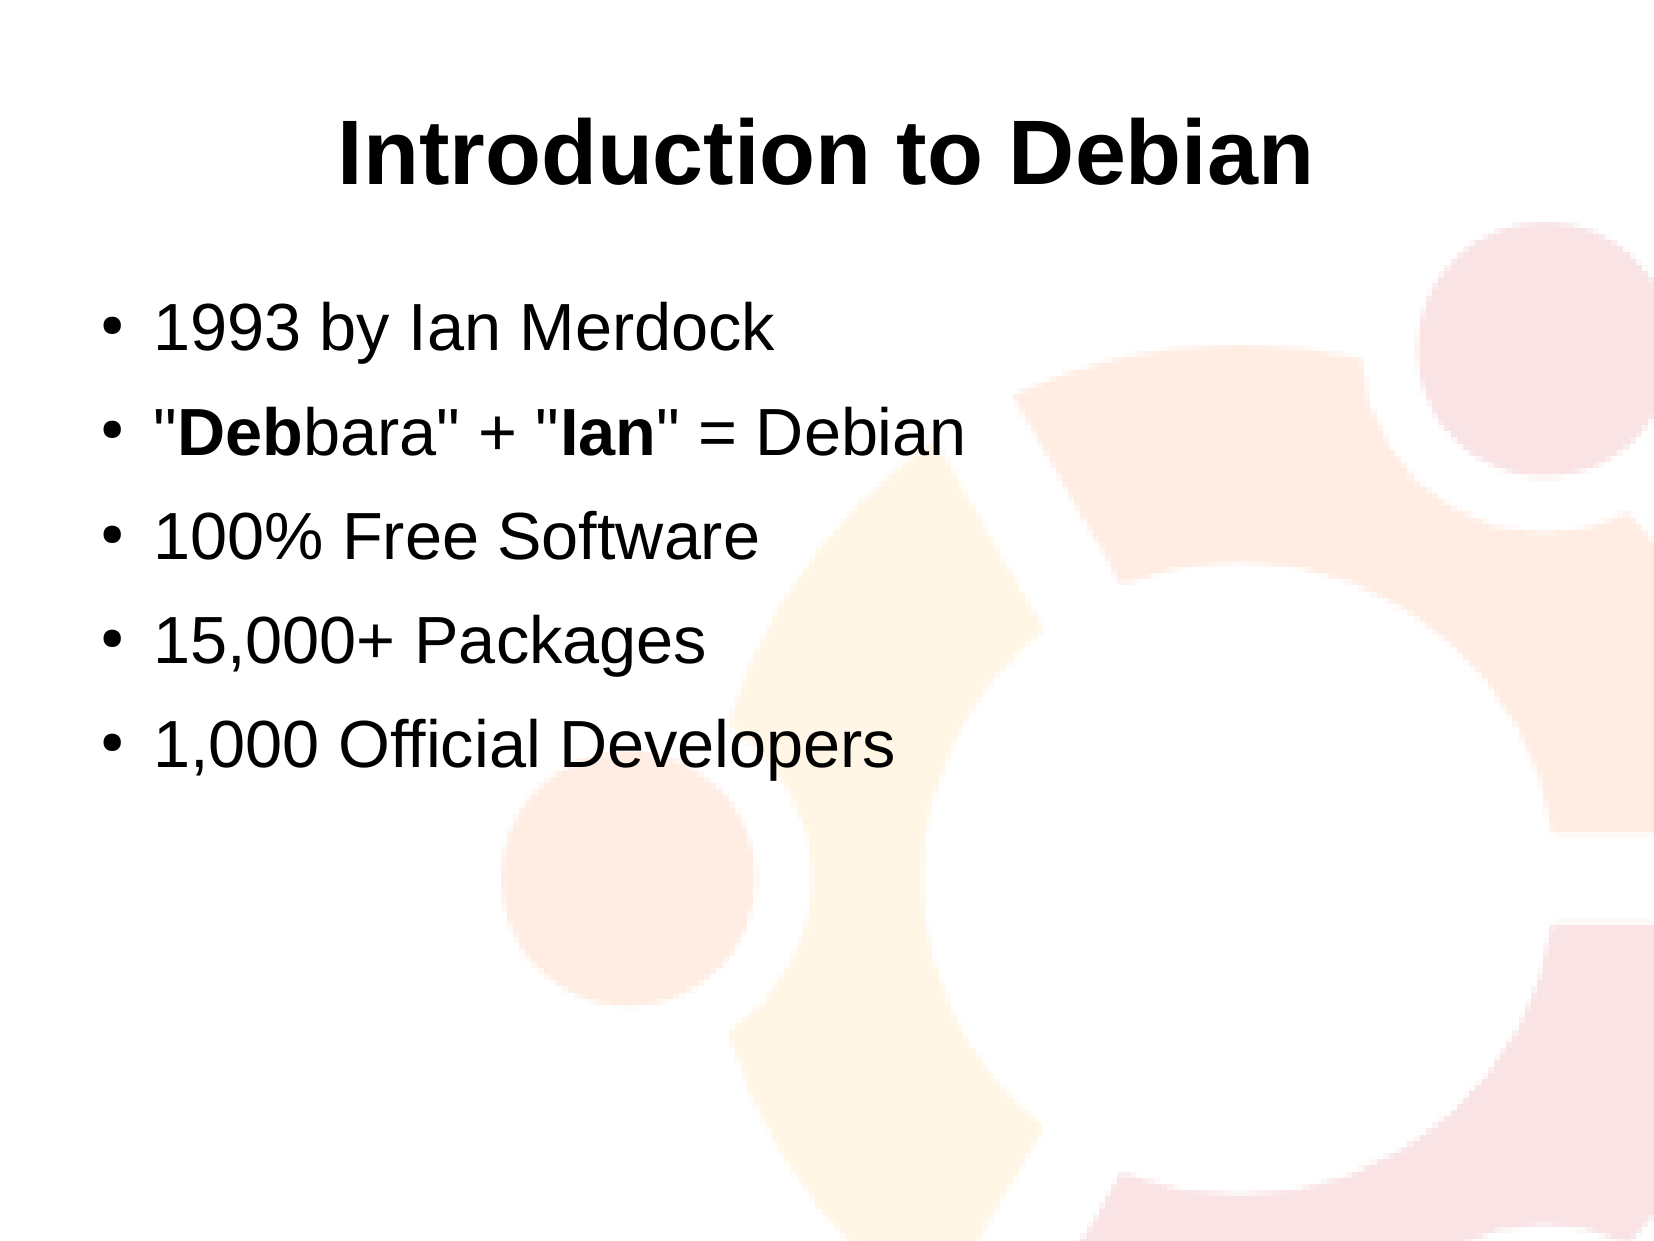

# Introduction to Debian
1993 by Ian Merdock
"Debbara" + "Ian" = Debian
100% Free Software
15,000+ Packages
1,000 Official Developers